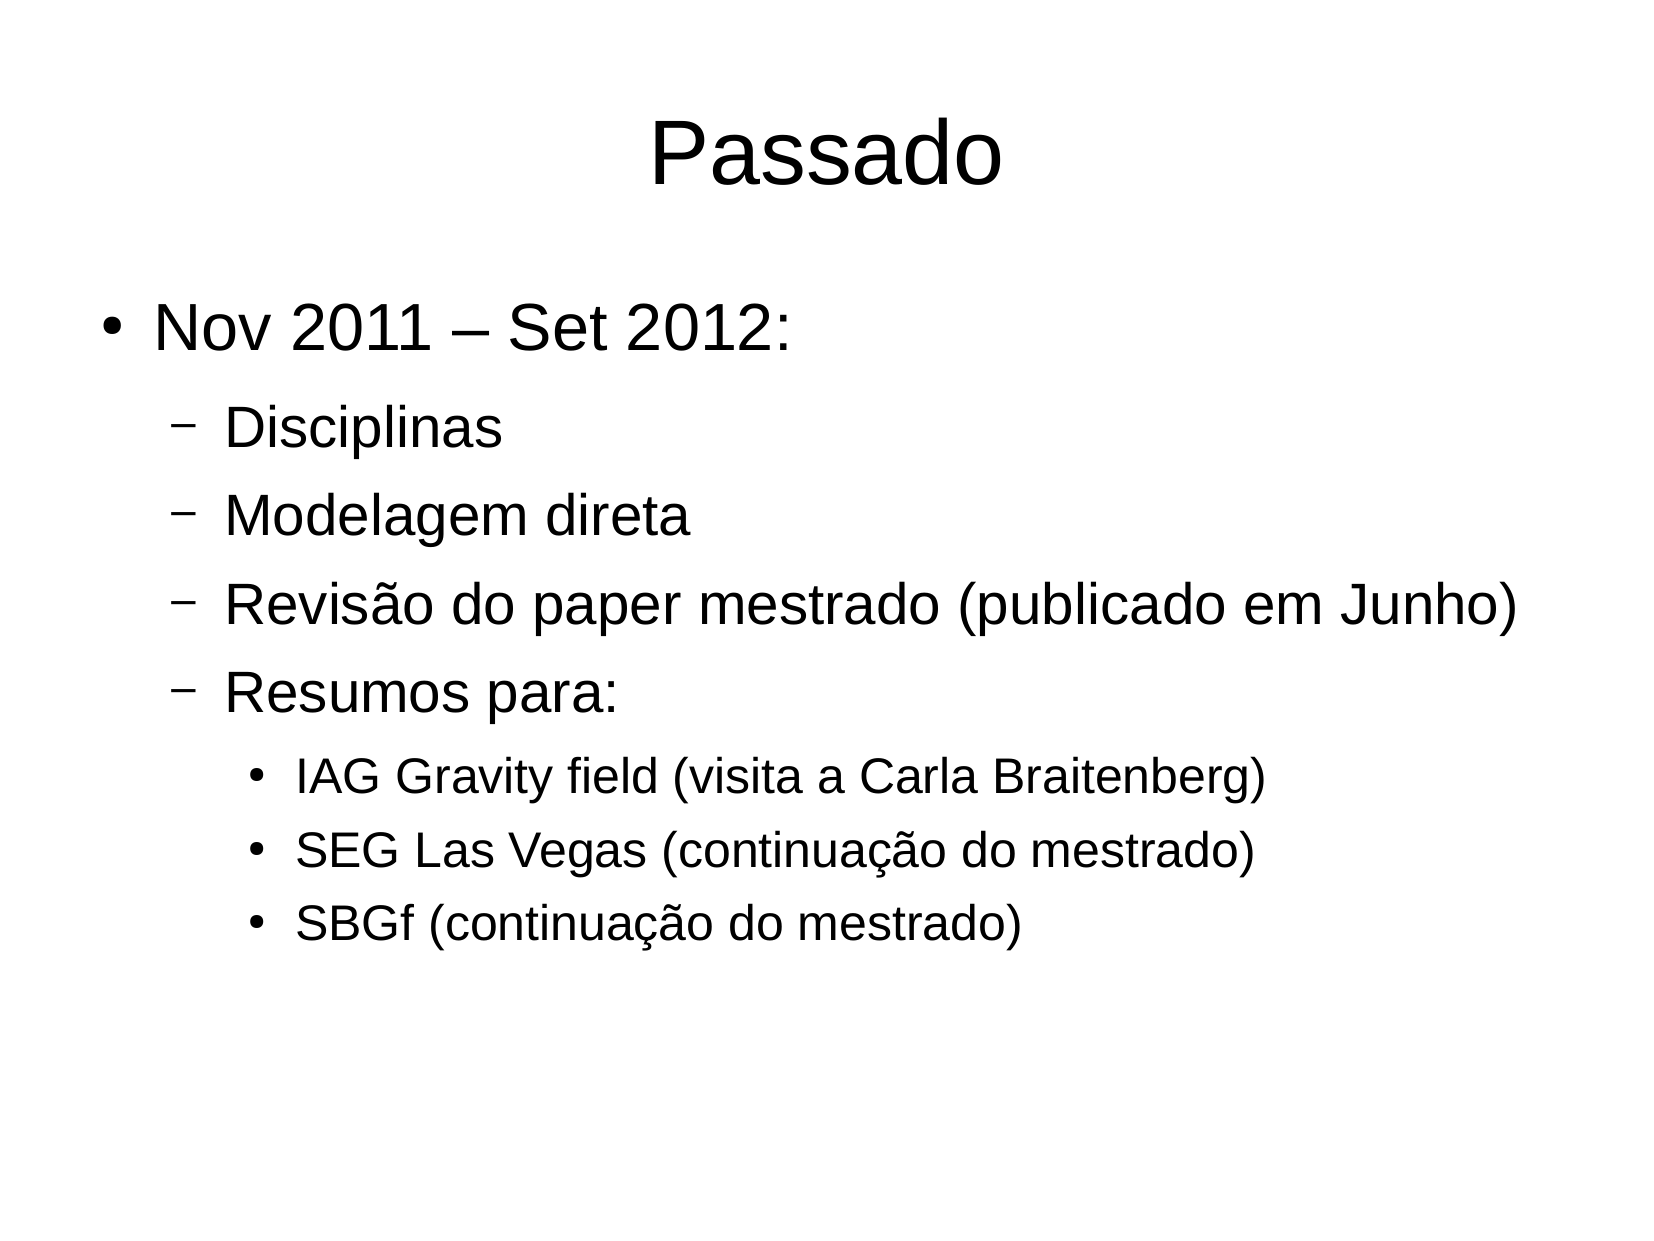

# Passado
Nov 2011 – Set 2012:
Disciplinas
Modelagem direta
Revisão do paper mestrado (publicado em Junho)
Resumos para:
IAG Gravity field (visita a Carla Braitenberg)
SEG Las Vegas (continuação do mestrado)
SBGf (continuação do mestrado)